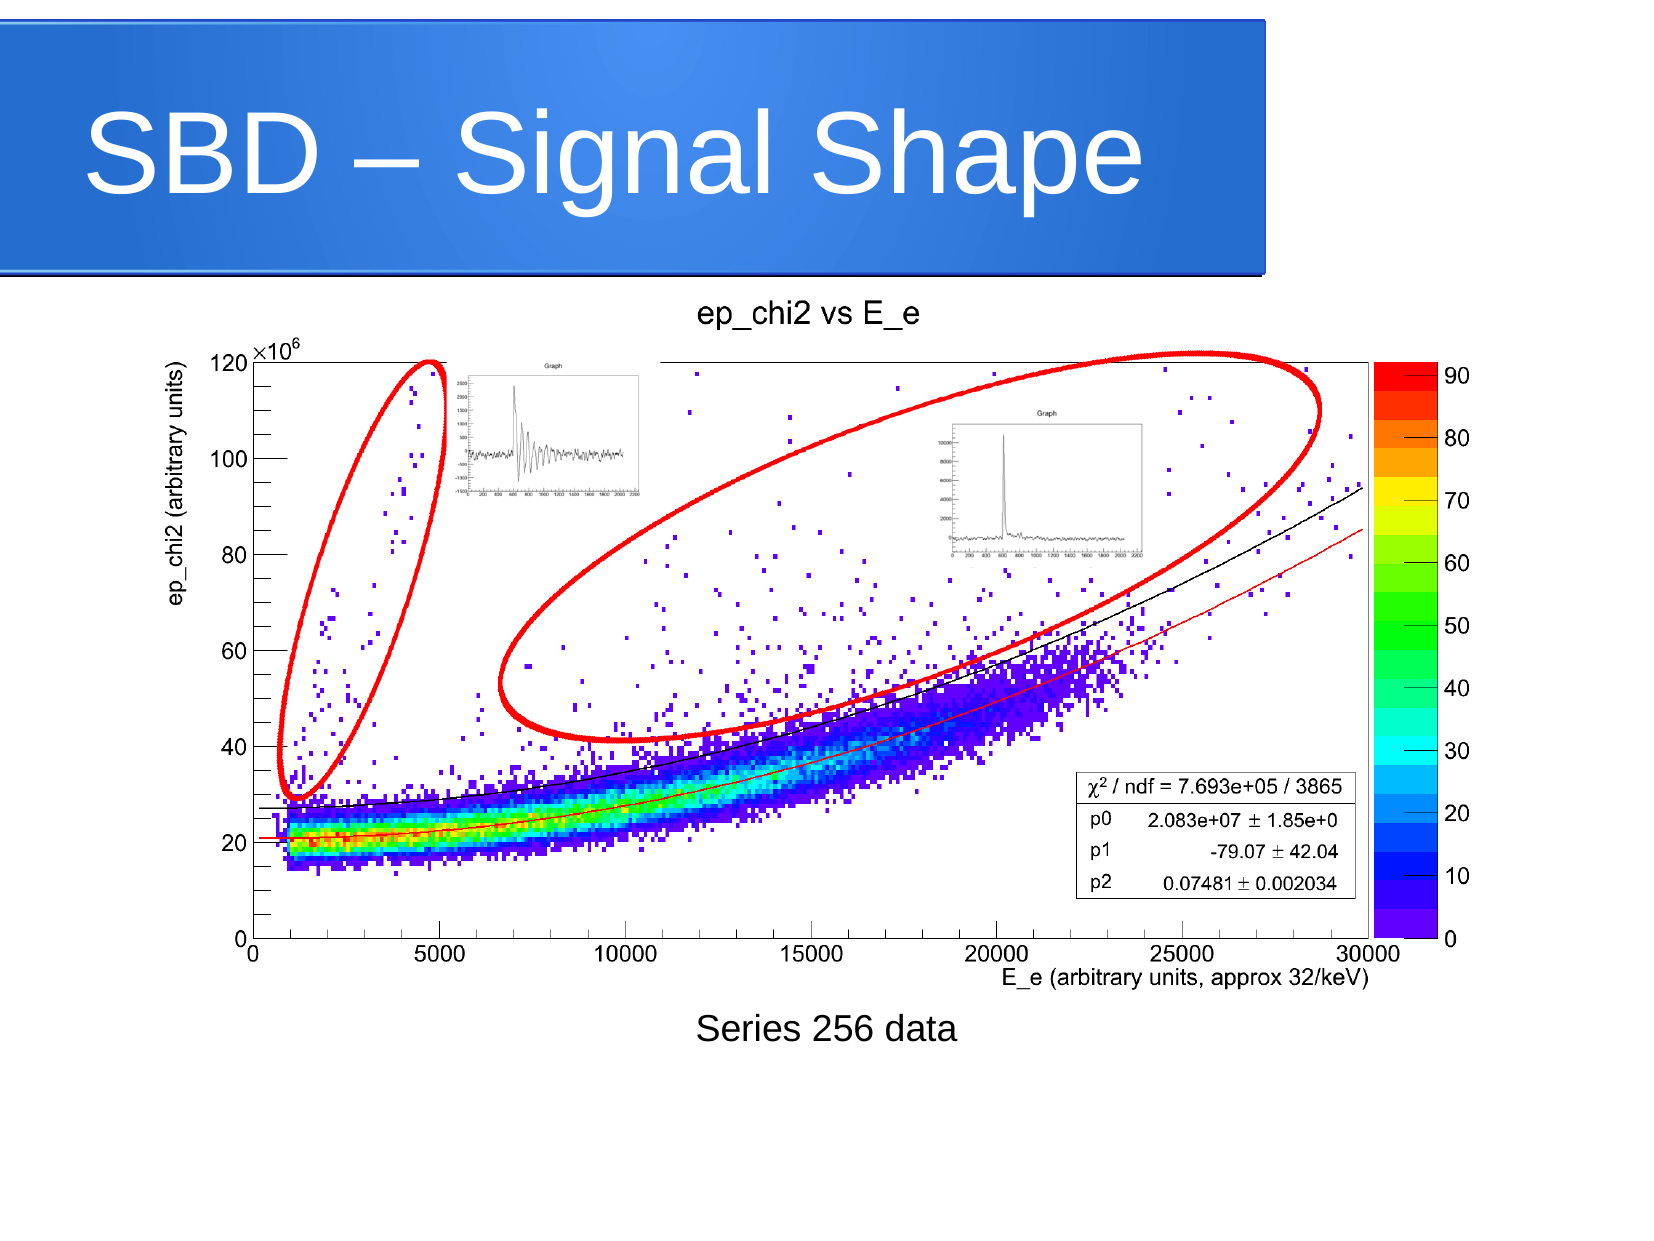

# SBD – Signal Shape
Series 256 data